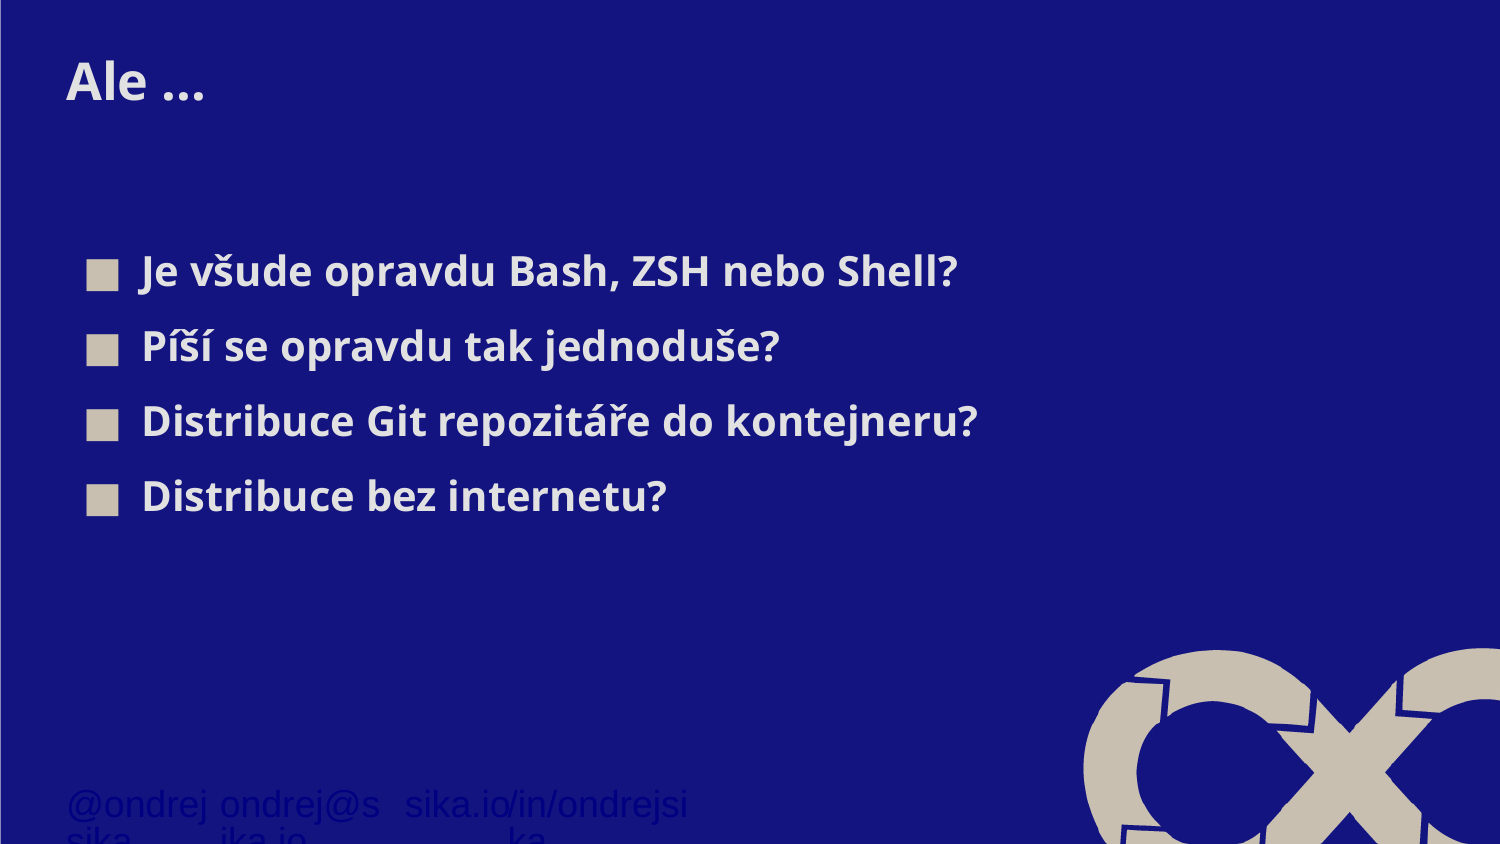

# Ale ...
Je všude opravdu Bash, ZSH nebo Shell?
Píší se opravdu tak jednoduše?
Distribuce Git repozitáře do kontejneru?
Distribuce bez internetu?